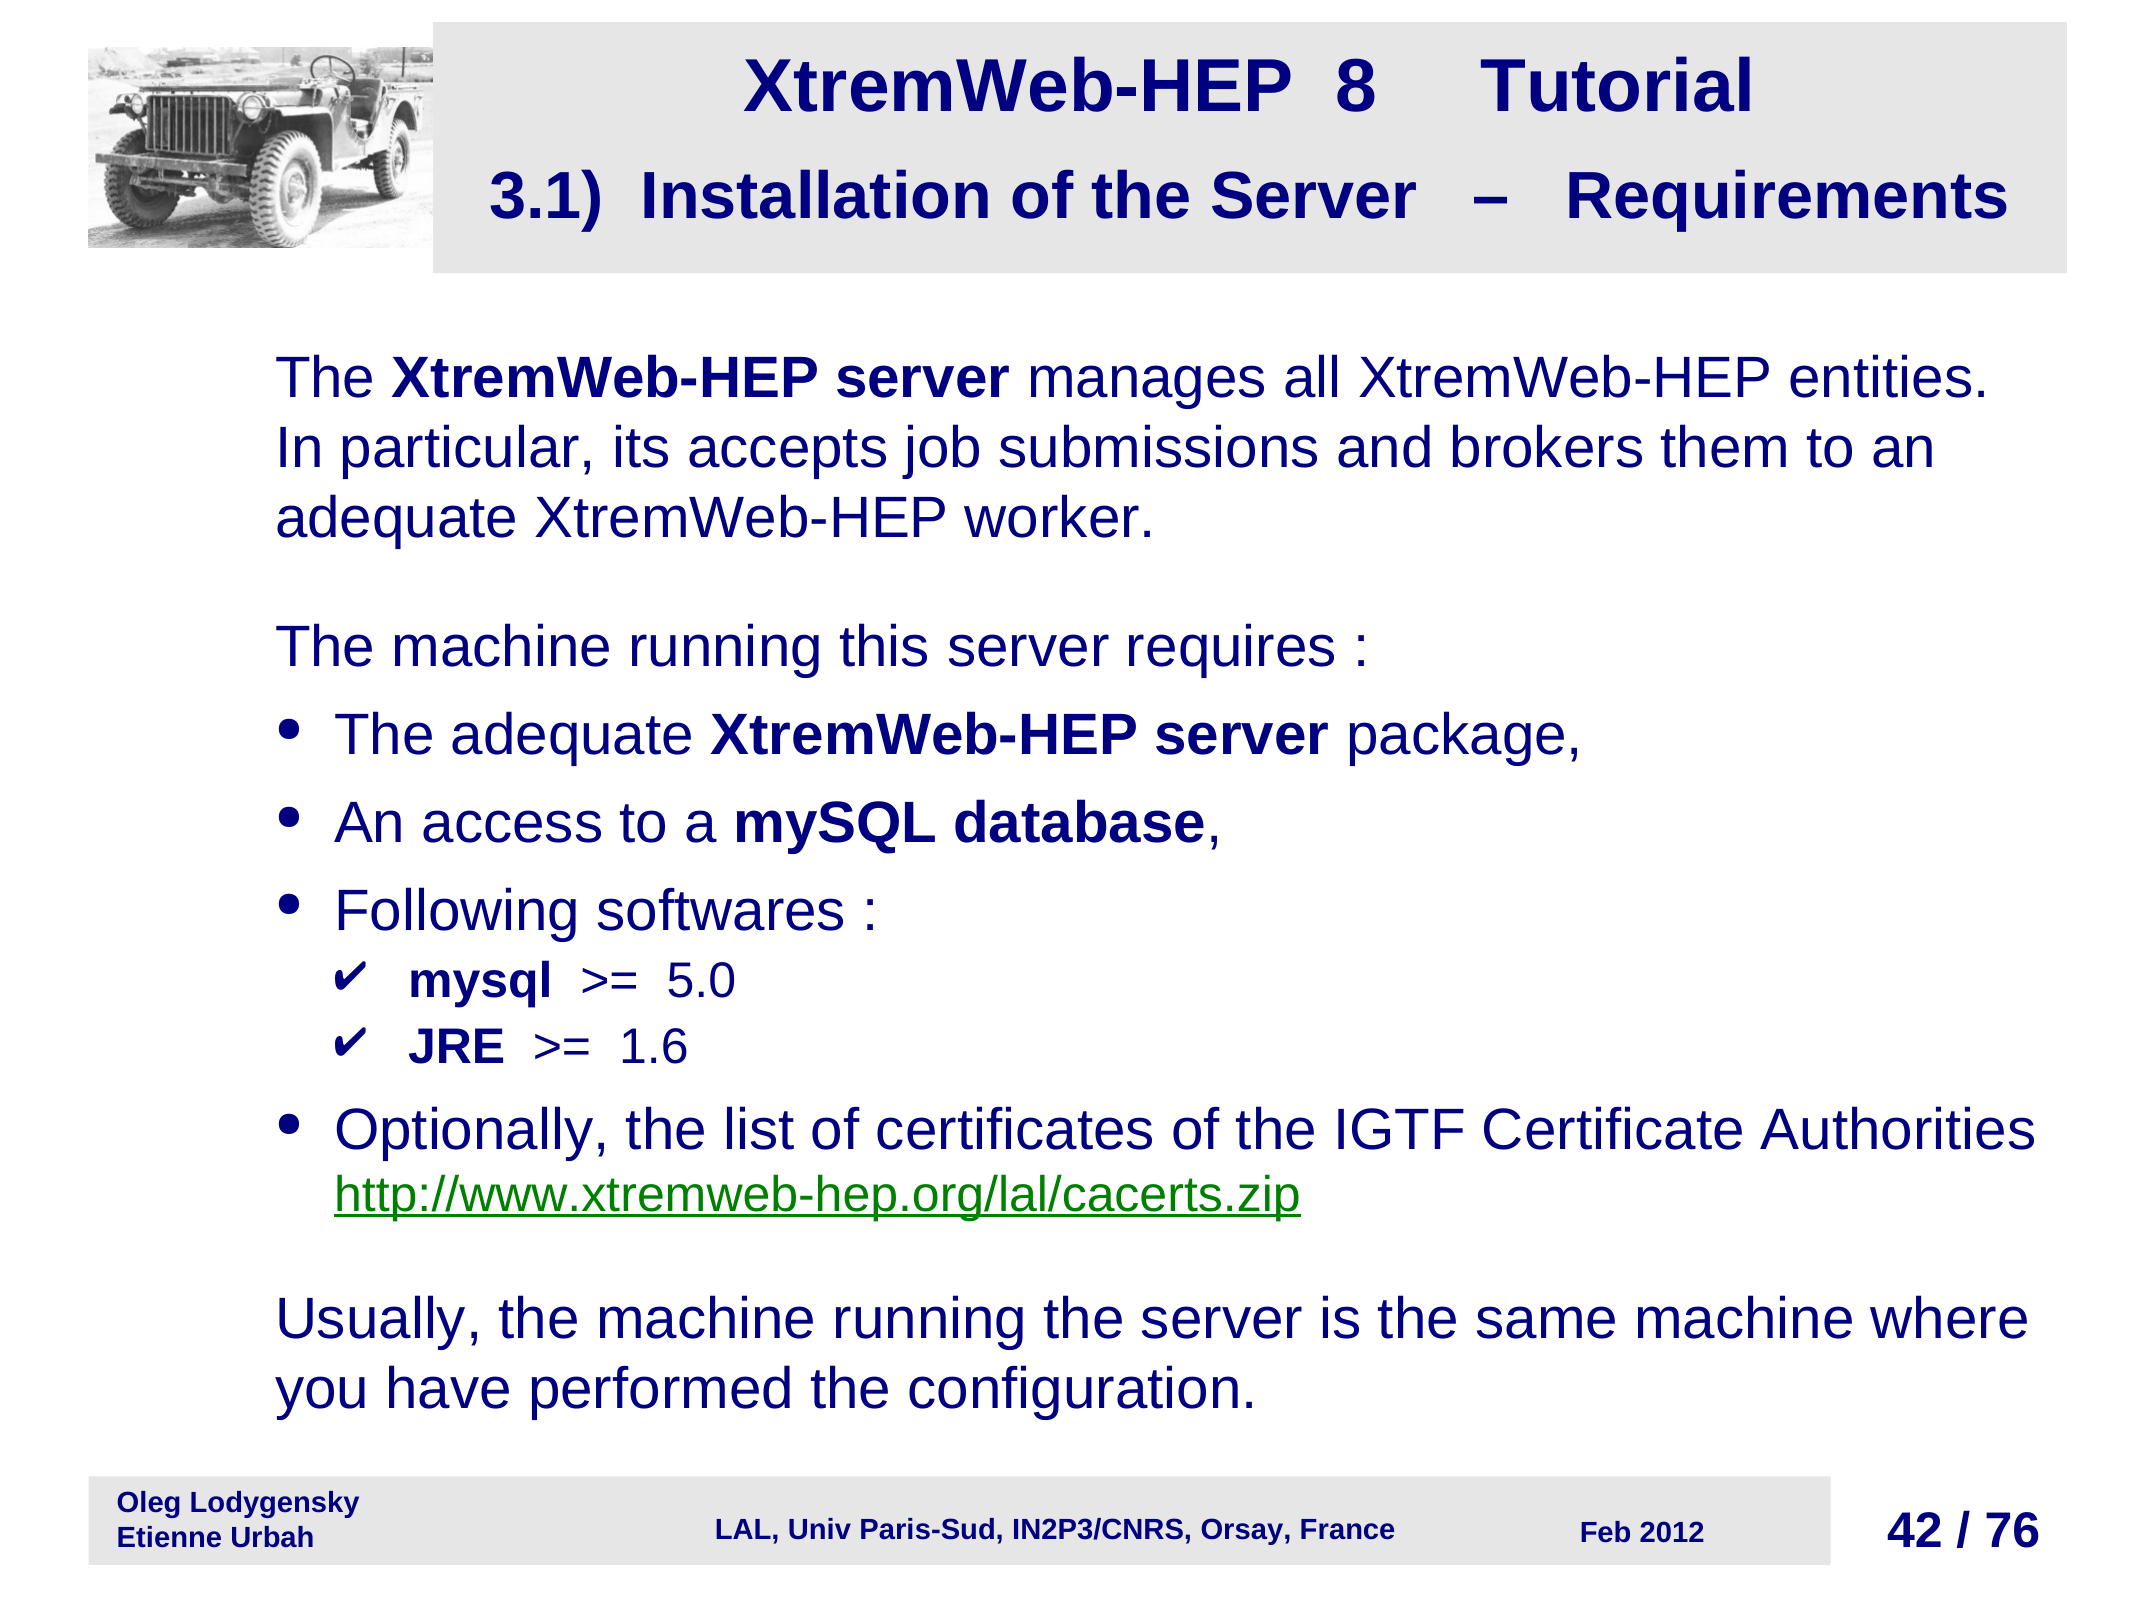

# 3.1) Installation of the Server – Requirements
The XtremWeb-HEP server manages all XtremWeb-HEP entities. In particular, its accepts job submissions and brokers them to an adequate XtremWeb-HEP worker.
The machine running this server requires :
The adequate XtremWeb-HEP server package,
An access to a mySQL database,
Following softwares :
mysql >= 5.0
JRE >= 1.6
Optionally, the list of certificates of the IGTF Certificate Authorities
http://www.xtremweb-hep.org/lal/cacerts.zip
Usually, the machine running the server is the same machine where you have performed the configuration.
42